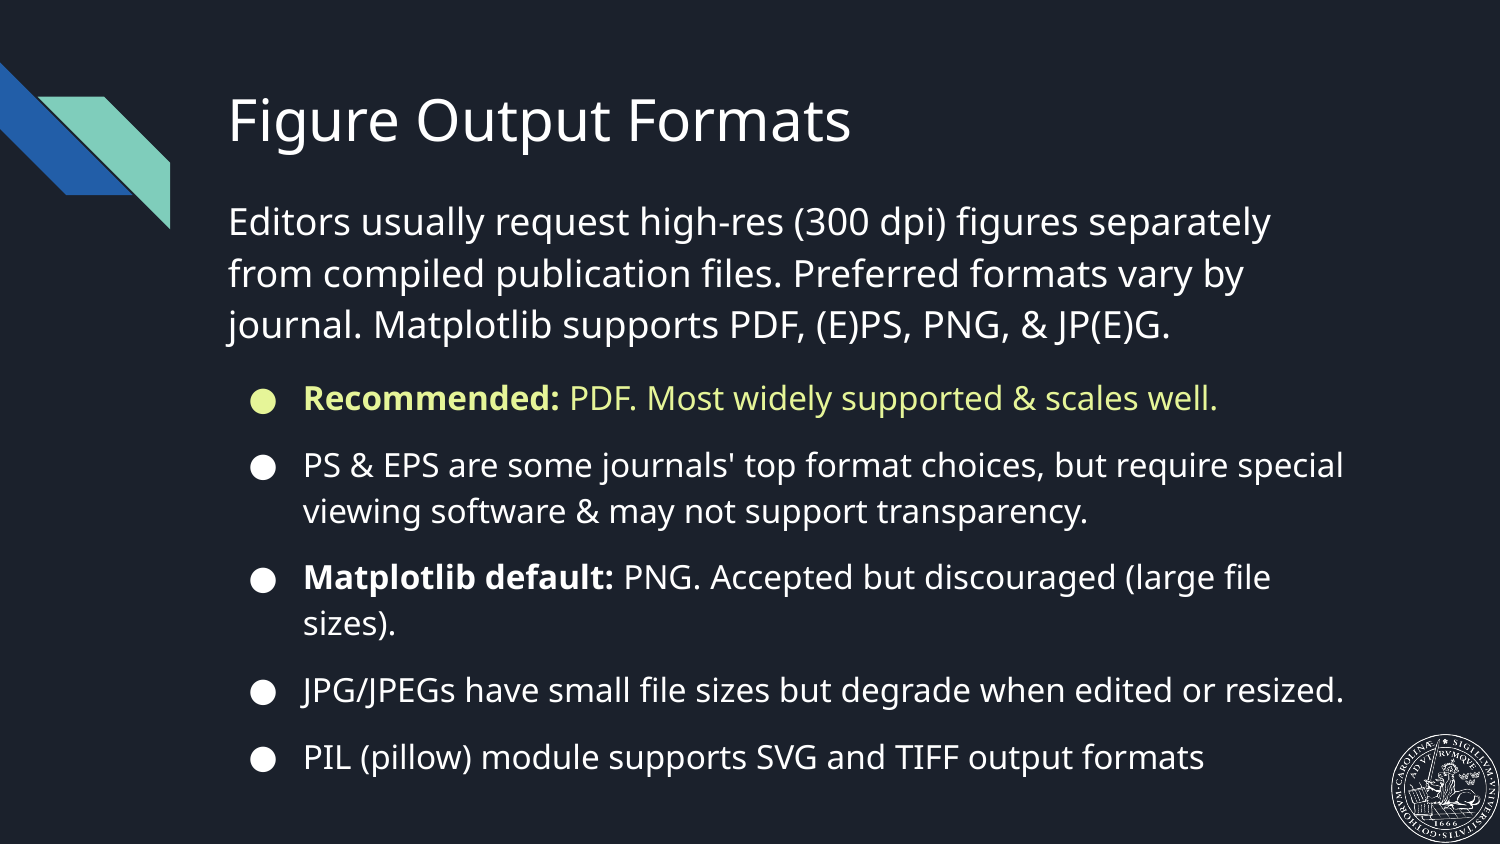

# Figure Output Formats
Editors usually request high-res (300 dpi) figures separately from compiled publication files. Preferred formats vary by journal. Matplotlib supports PDF, (E)PS, PNG, & JP(E)G.
Recommended: PDF. Most widely supported & scales well.
PS & EPS are some journals' top format choices, but require special viewing software & may not support transparency.
Matplotlib default: PNG. Accepted but discouraged (large file sizes).
JPG/JPEGs have small file sizes but degrade when edited or resized.
PIL (pillow) module supports SVG and TIFF output formats